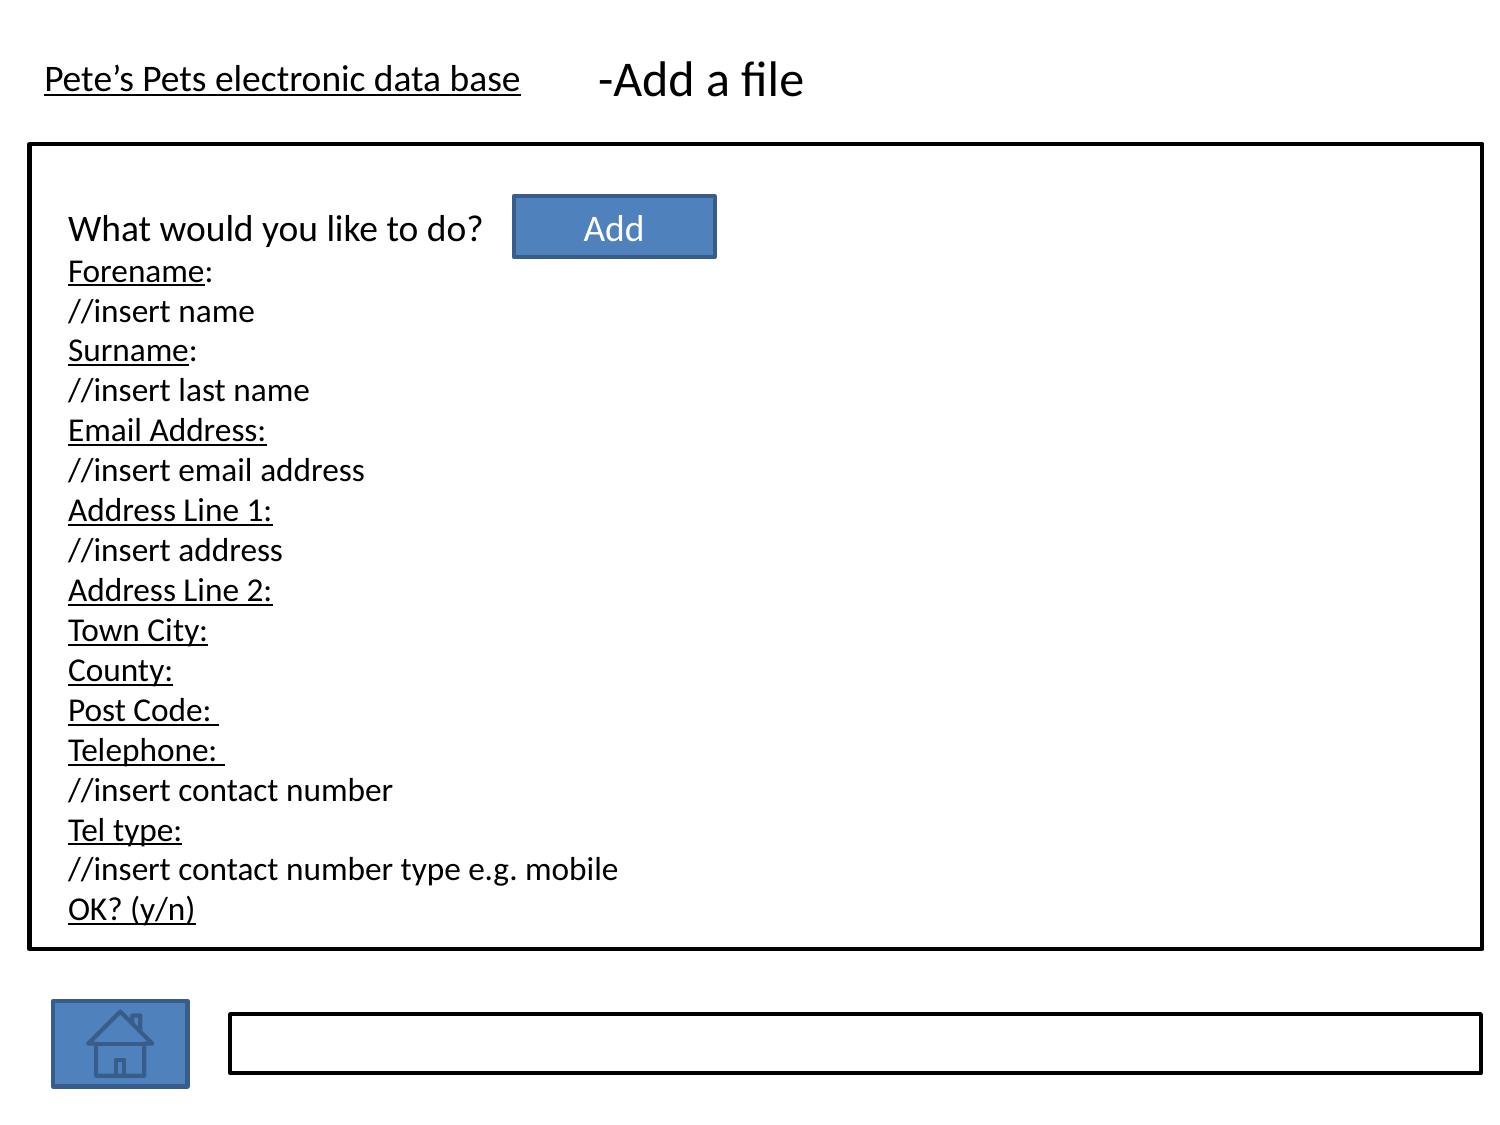

-Add a file
Pete’s Pets electronic data base
What would you like to do?
Forename:
//insert name
Surname:
//insert last name
Email Address:
//insert email address
Address Line 1:
//insert address
Address Line 2:
Town City:
County:
Post Code:
Telephone:
//insert contact number
Tel type:
//insert contact number type e.g. mobile
OK? (y/n)
Add